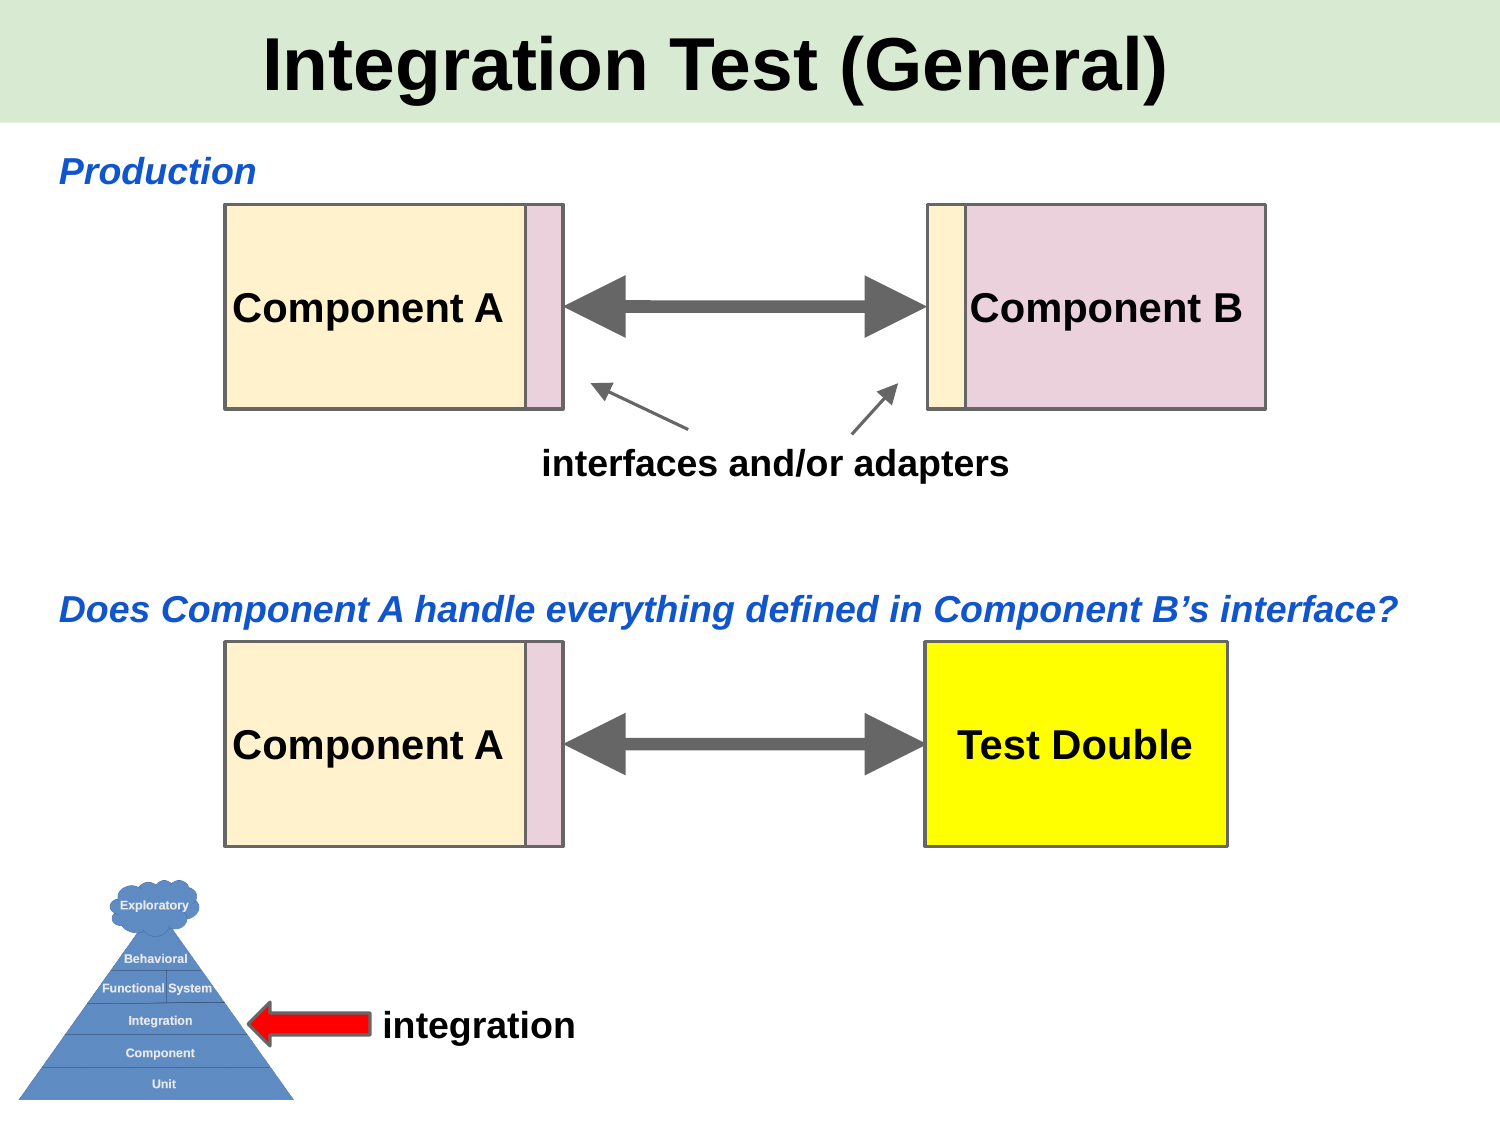

Integration Test (General)
Production
Component A
Component B
interfaces and/or adapters
Does Component A handle everything defined in Component B’s interface?
Component A
Test Double
integration